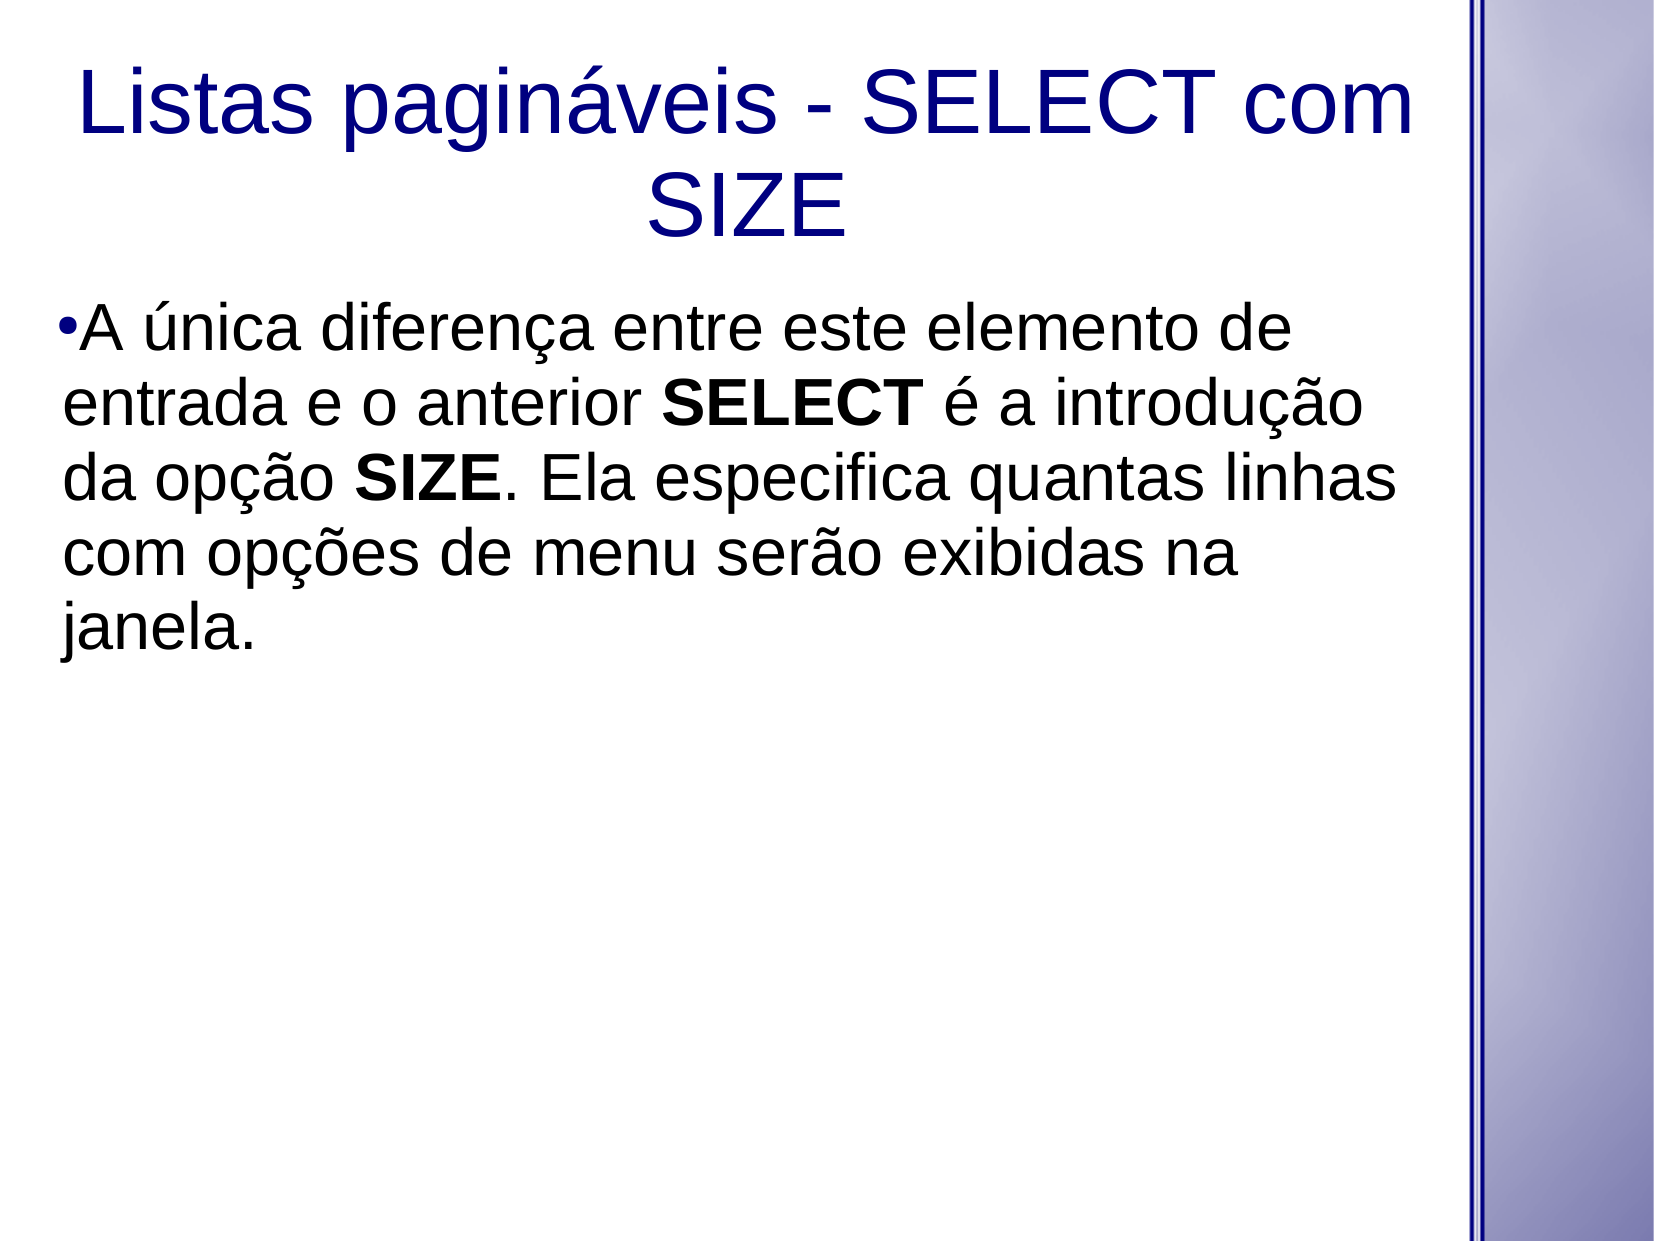

# Listas pagináveis - SELECT com SIZE
A única diferença entre este elemento de entrada e o anterior SELECT é a introdução da opção SIZE. Ela especifica quantas linhas com opções de menu serão exibidas na janela.